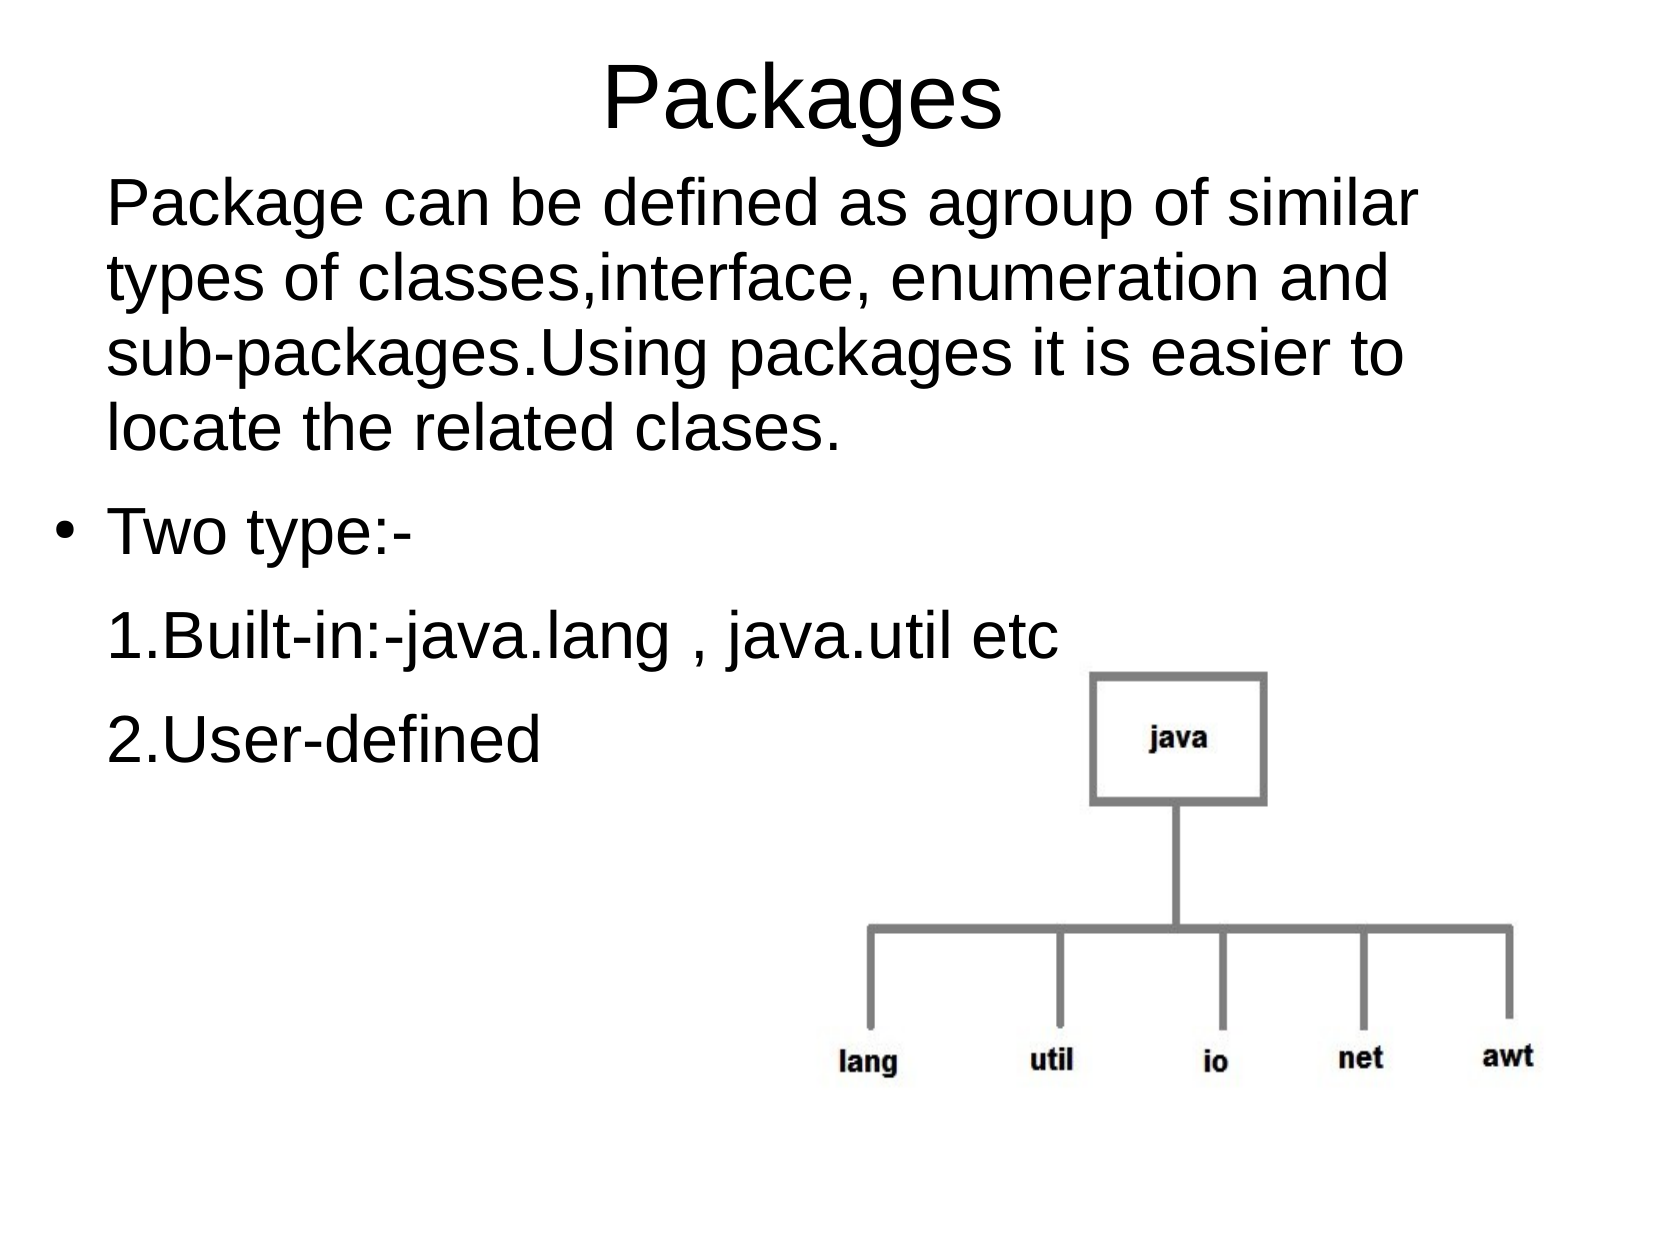

# Packages
Package can be defined as agroup of similar types of classes,interface, enumeration and sub-packages.Using packages it is easier to locate the related clases.
Two type:-
1.Built-in:-java.lang , java.util etc
2.User-defined